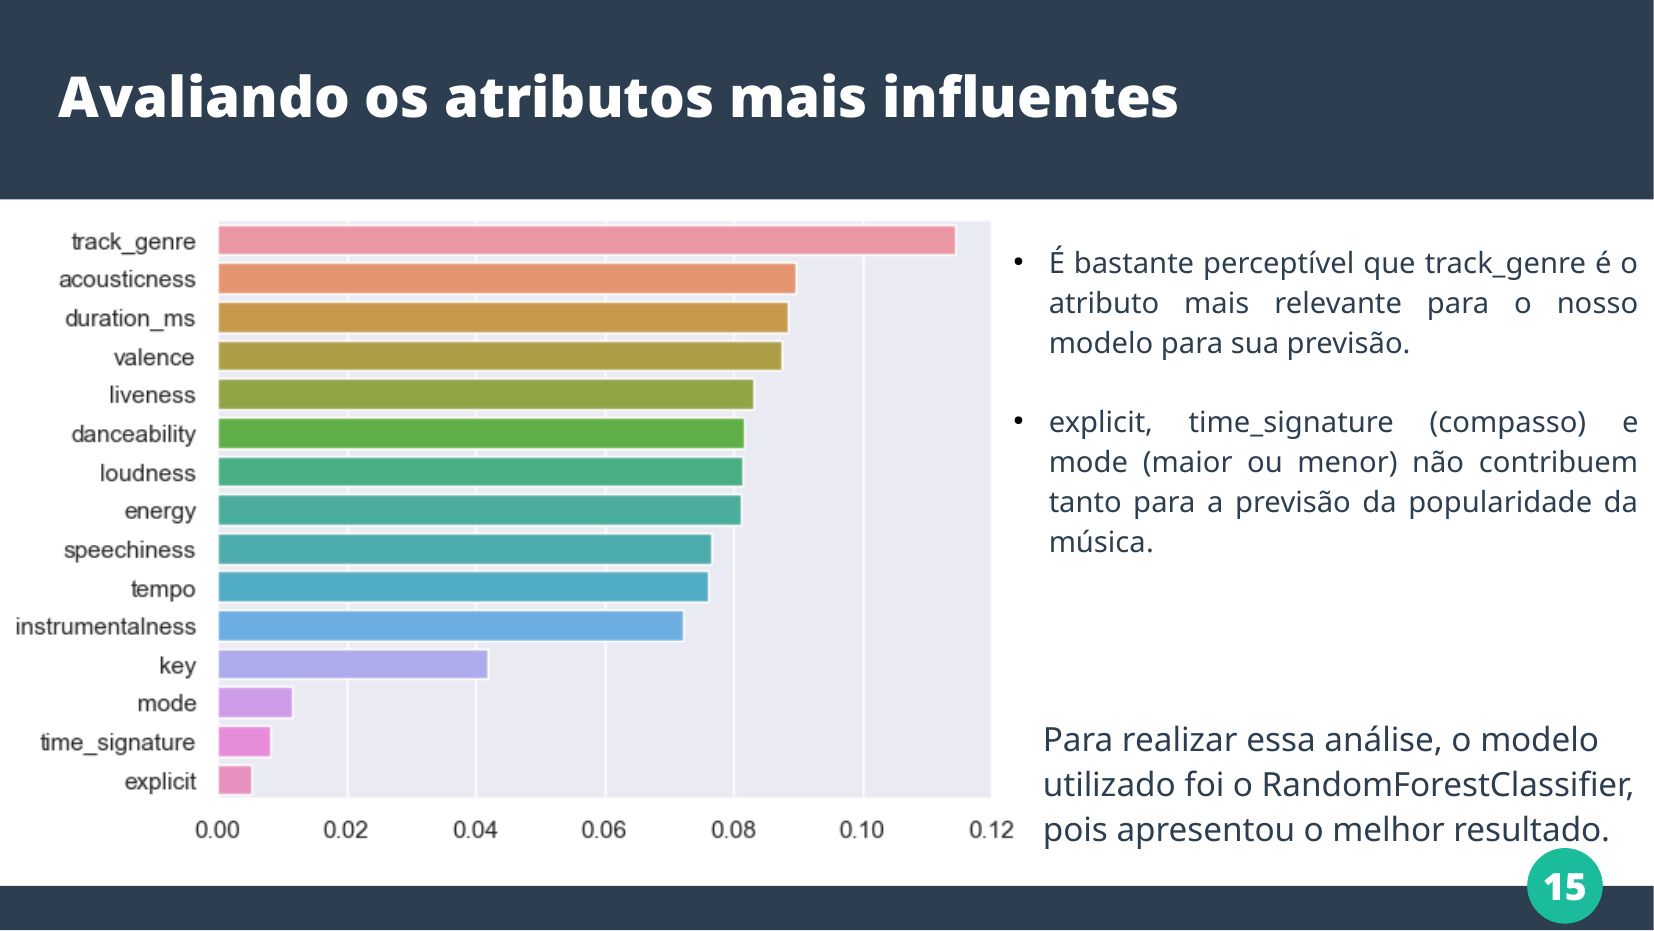

# Avaliando os atributos mais influentes
É bastante perceptível que track_genre é o atributo mais relevante para o nosso modelo para sua previsão.
explicit, time_signature (compasso) e mode (maior ou menor) não contribuem tanto para a previsão da popularidade da música.
Para realizar essa análise, o modelo utilizado foi o RandomForestClassifier, pois apresentou o melhor resultado.